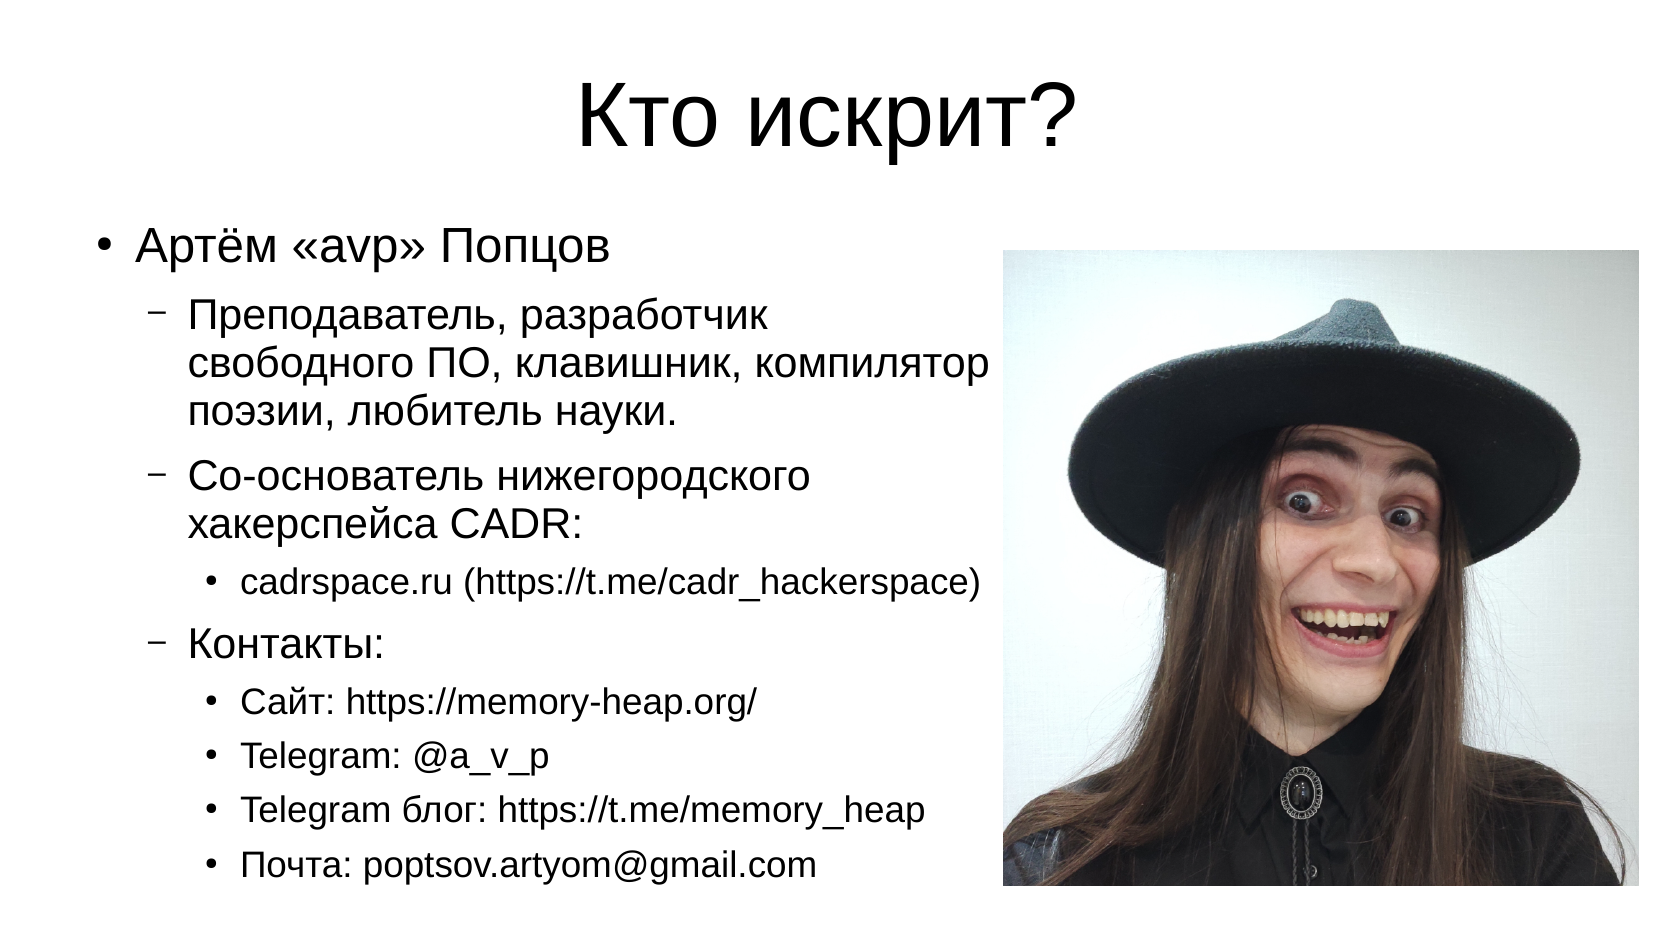

# Кто искрит?
Артём «avp» Попцов
Преподаватель, разработчик свободного ПО, клавишник, компилятор поэзии, любитель науки.
Со-основатель нижегородского хакерспейса CADR:
cadrspace.ru (https://t.me/cadr_hackerspace)
Контакты:
Сайт: https://memory-heap.org/
Telegram: @a_v_p
Telegram блог: https://t.me/memory_heap
Почта: poptsov.artyom@gmail.com